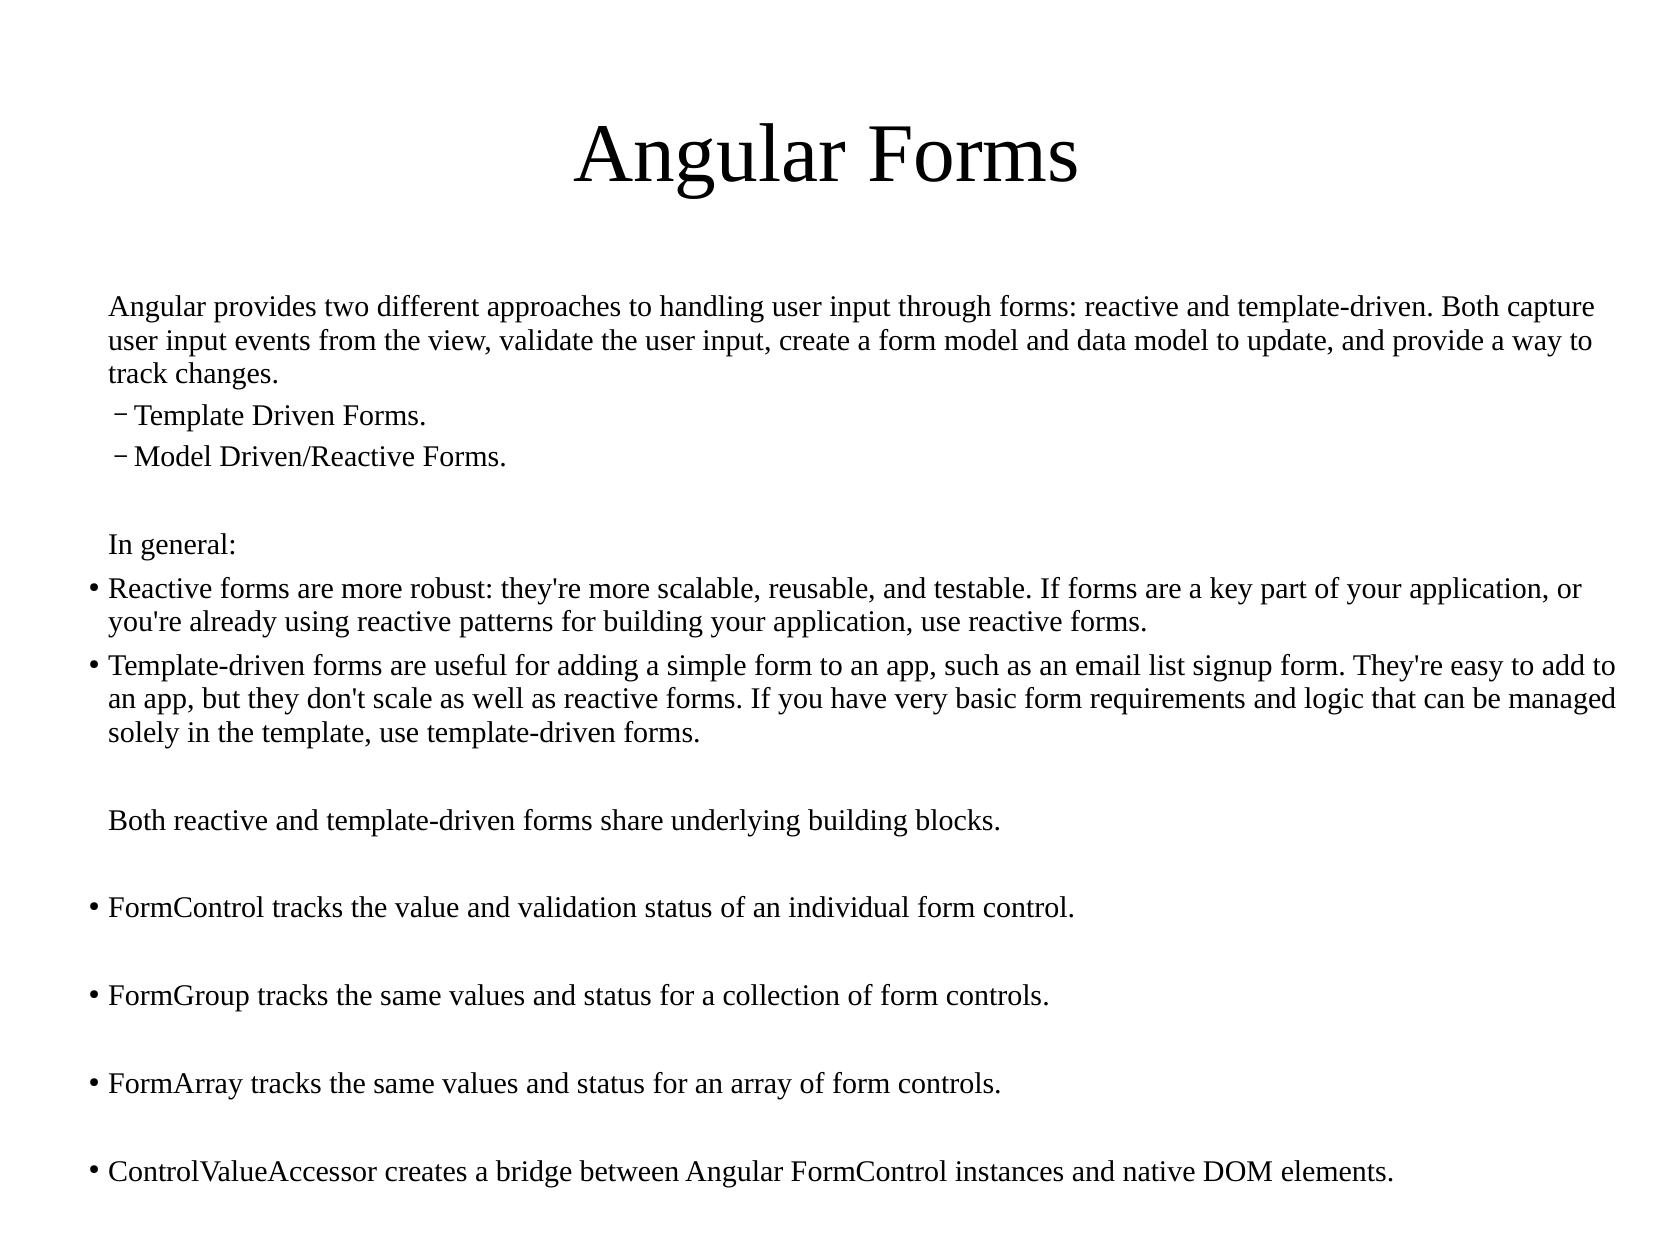

# Angular Forms
Angular provides two different approaches to handling user input through forms: reactive and template-driven. Both capture user input events from the view, validate the user input, create a form model and data model to update, and provide a way to track changes.
Template Driven Forms.
Model Driven/Reactive Forms.
In general:
Reactive forms are more robust: they're more scalable, reusable, and testable. If forms are a key part of your application, or you're already using reactive patterns for building your application, use reactive forms.
Template-driven forms are useful for adding a simple form to an app, such as an email list signup form. They're easy to add to an app, but they don't scale as well as reactive forms. If you have very basic form requirements and logic that can be managed solely in the template, use template-driven forms.
Both reactive and template-driven forms share underlying building blocks.
FormControl tracks the value and validation status of an individual form control.
FormGroup tracks the same values and status for a collection of form controls.
FormArray tracks the same values and status for an array of form controls.
ControlValueAccessor creates a bridge between Angular FormControl instances and native DOM elements.